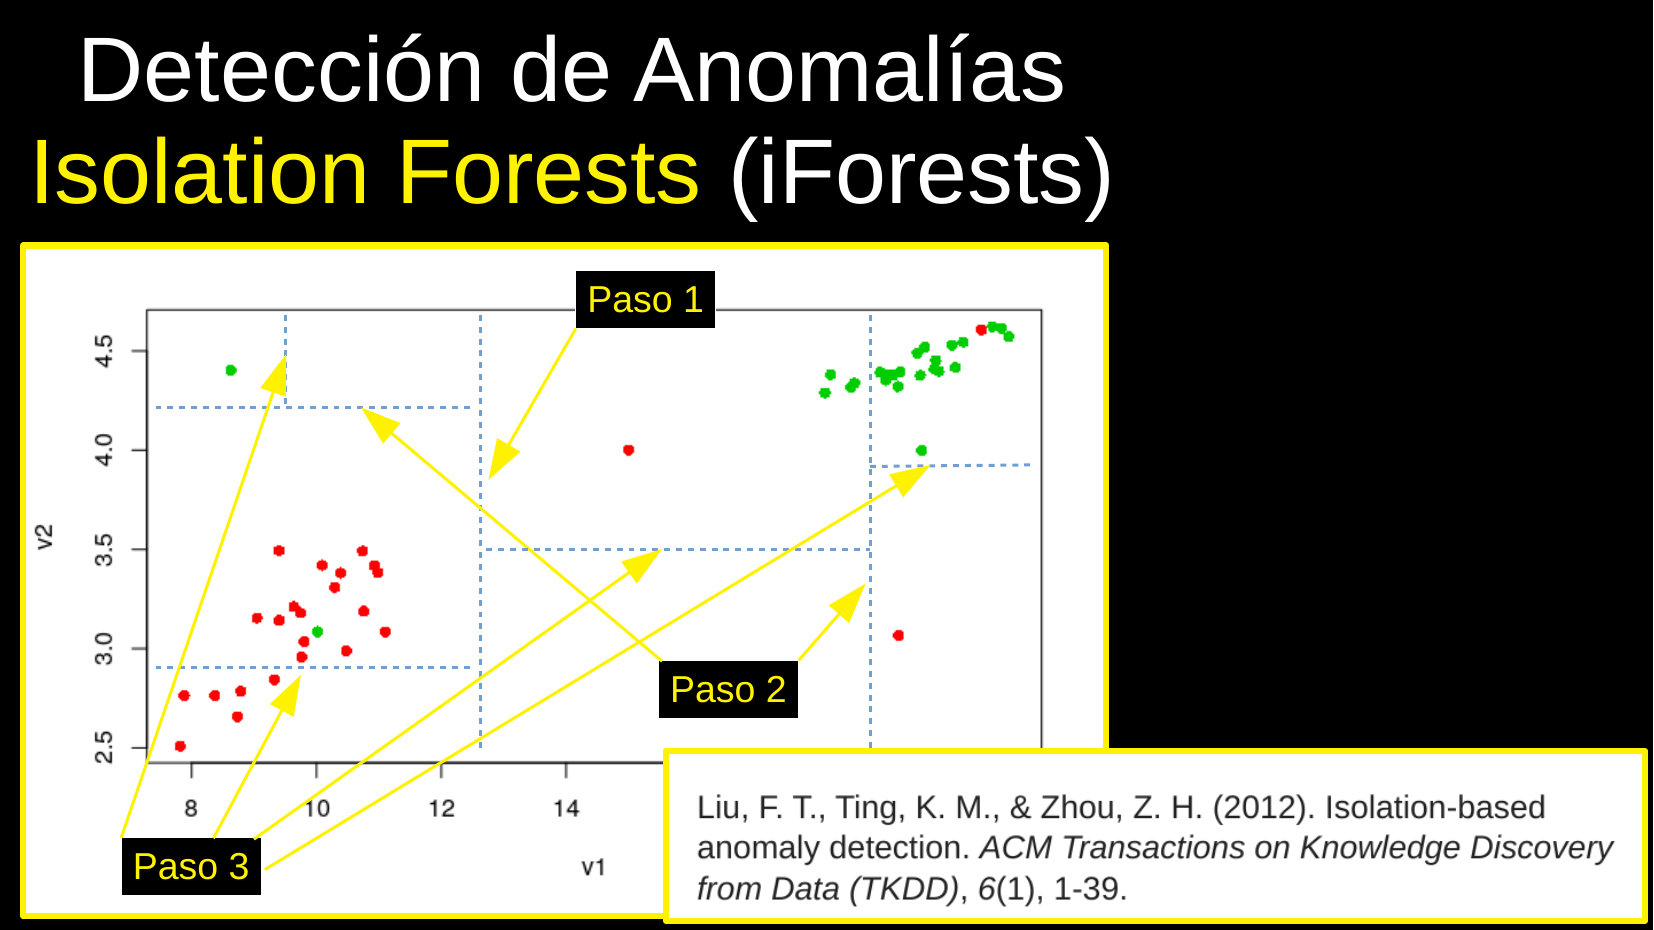

# Detección de Anomalías Isolation Forests (iForests)
Paso 1
Paso 2
Paso 3